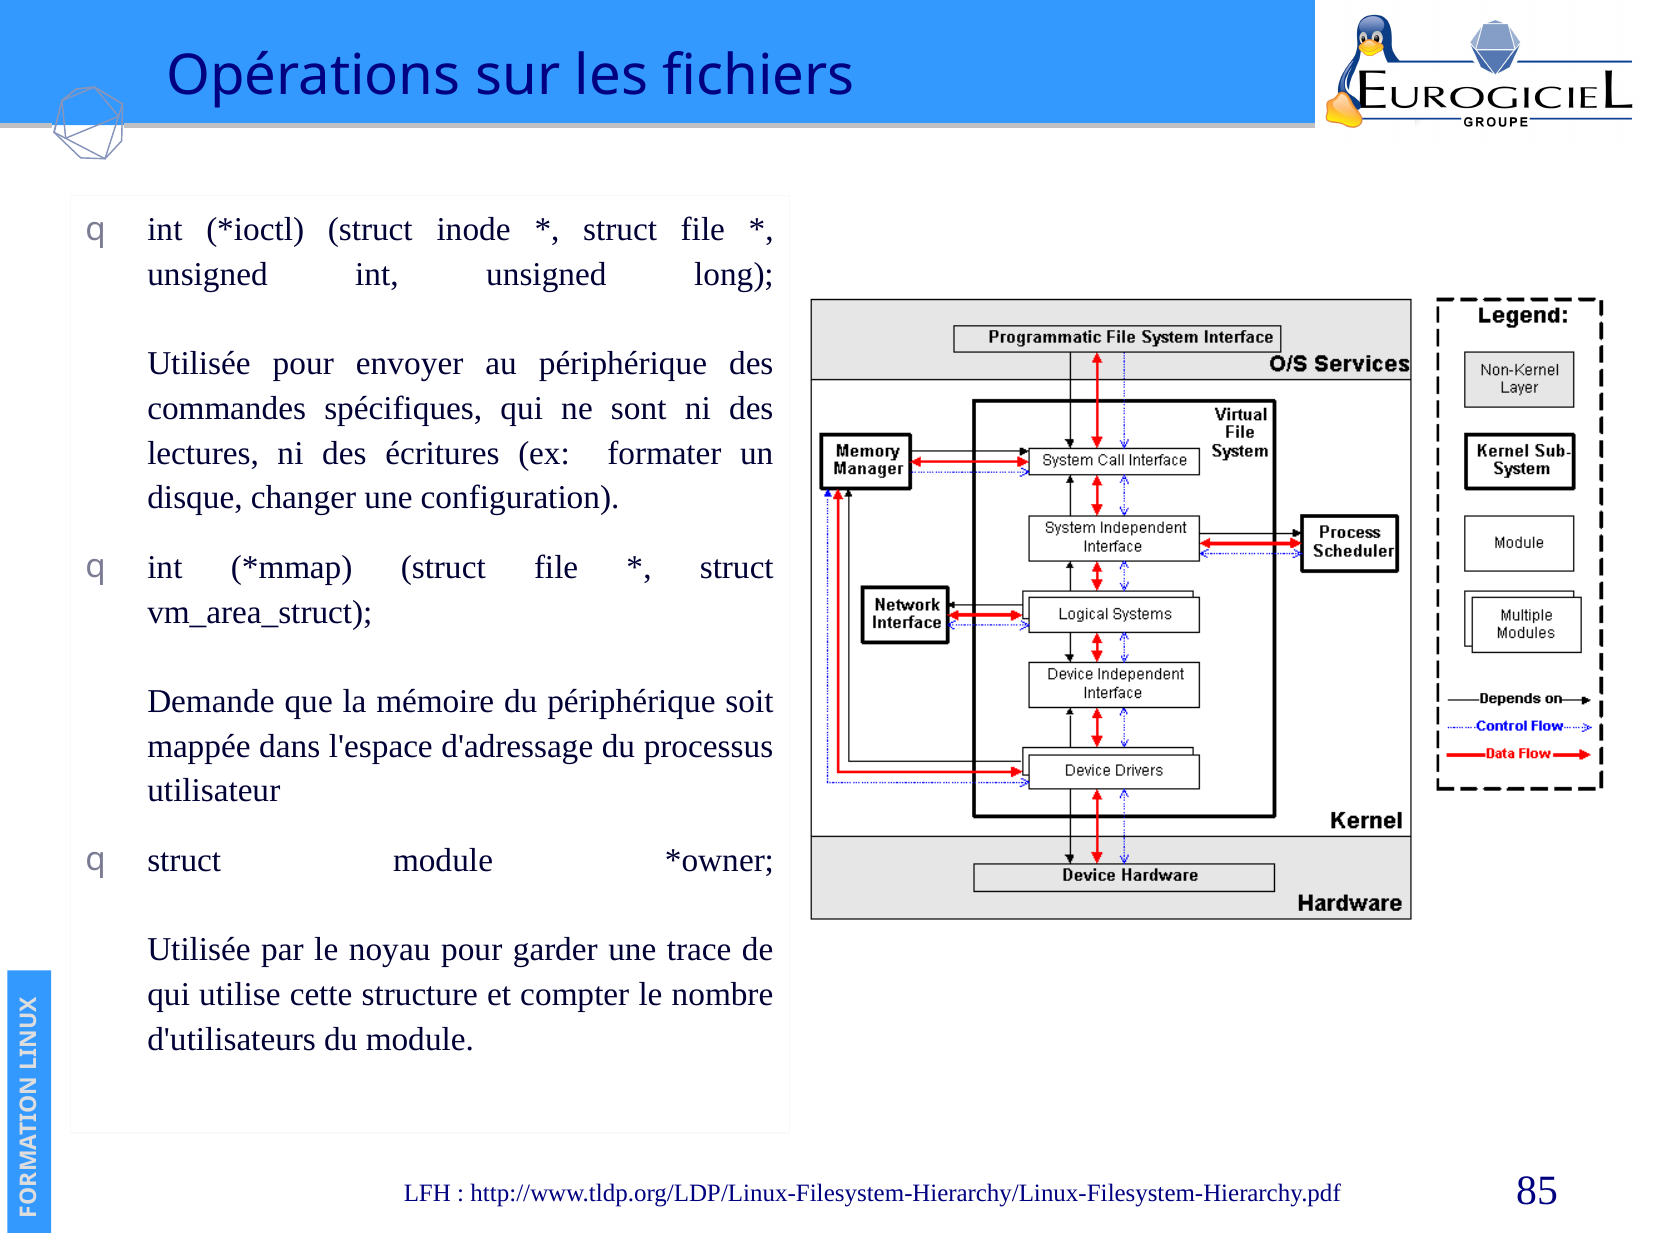

# Opérations sur les fichiers‏
int (*ioctl) (struct inode *, struct file *, unsigned int, unsigned long);
Utilisée pour envoyer au périphérique des commandes spécifiques, qui ne sont ni des lectures, ni des écritures (ex: formater un disque, changer une configuration).
int (*mmap) (struct file *, struct vm_area_struct);
Demande que la mémoire du périphérique soit mappée dans l'espace d'adressage du processus utilisateur
struct module *owner;
Utilisée par le noyau pour garder une trace de qui utilise cette structure et compter le nombre d'utilisateurs du module.
LFH : http://www.tldp.org/LDP/Linux-Filesystem-Hierarchy/Linux-Filesystem-Hierarchy.pdf